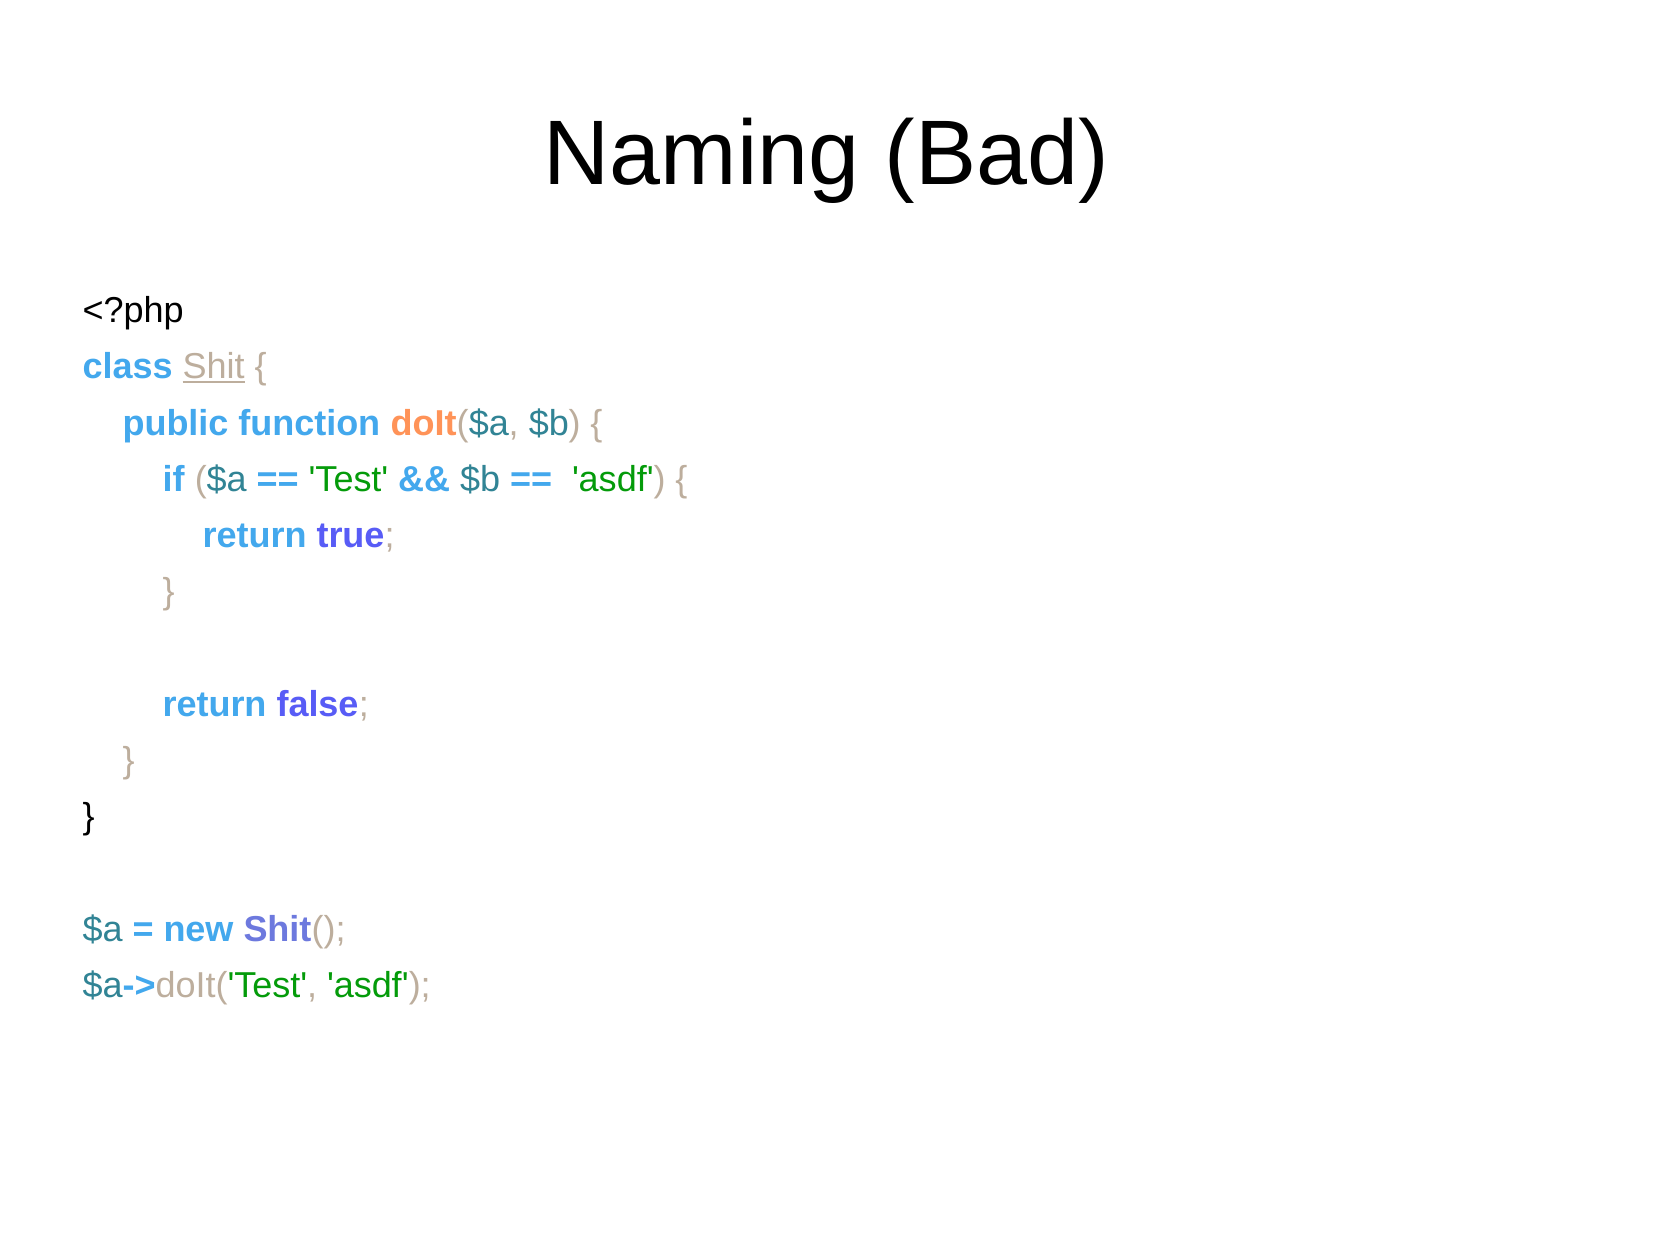

# Naming (Bad)
<?php
class Shit {
 public function doIt($a, $b) {
 if ($a == 'Test' && $b == 'asdf') {
 return true;
 }
 return false;
 }
}
$a = new Shit();
$a->doIt('Test', 'asdf');